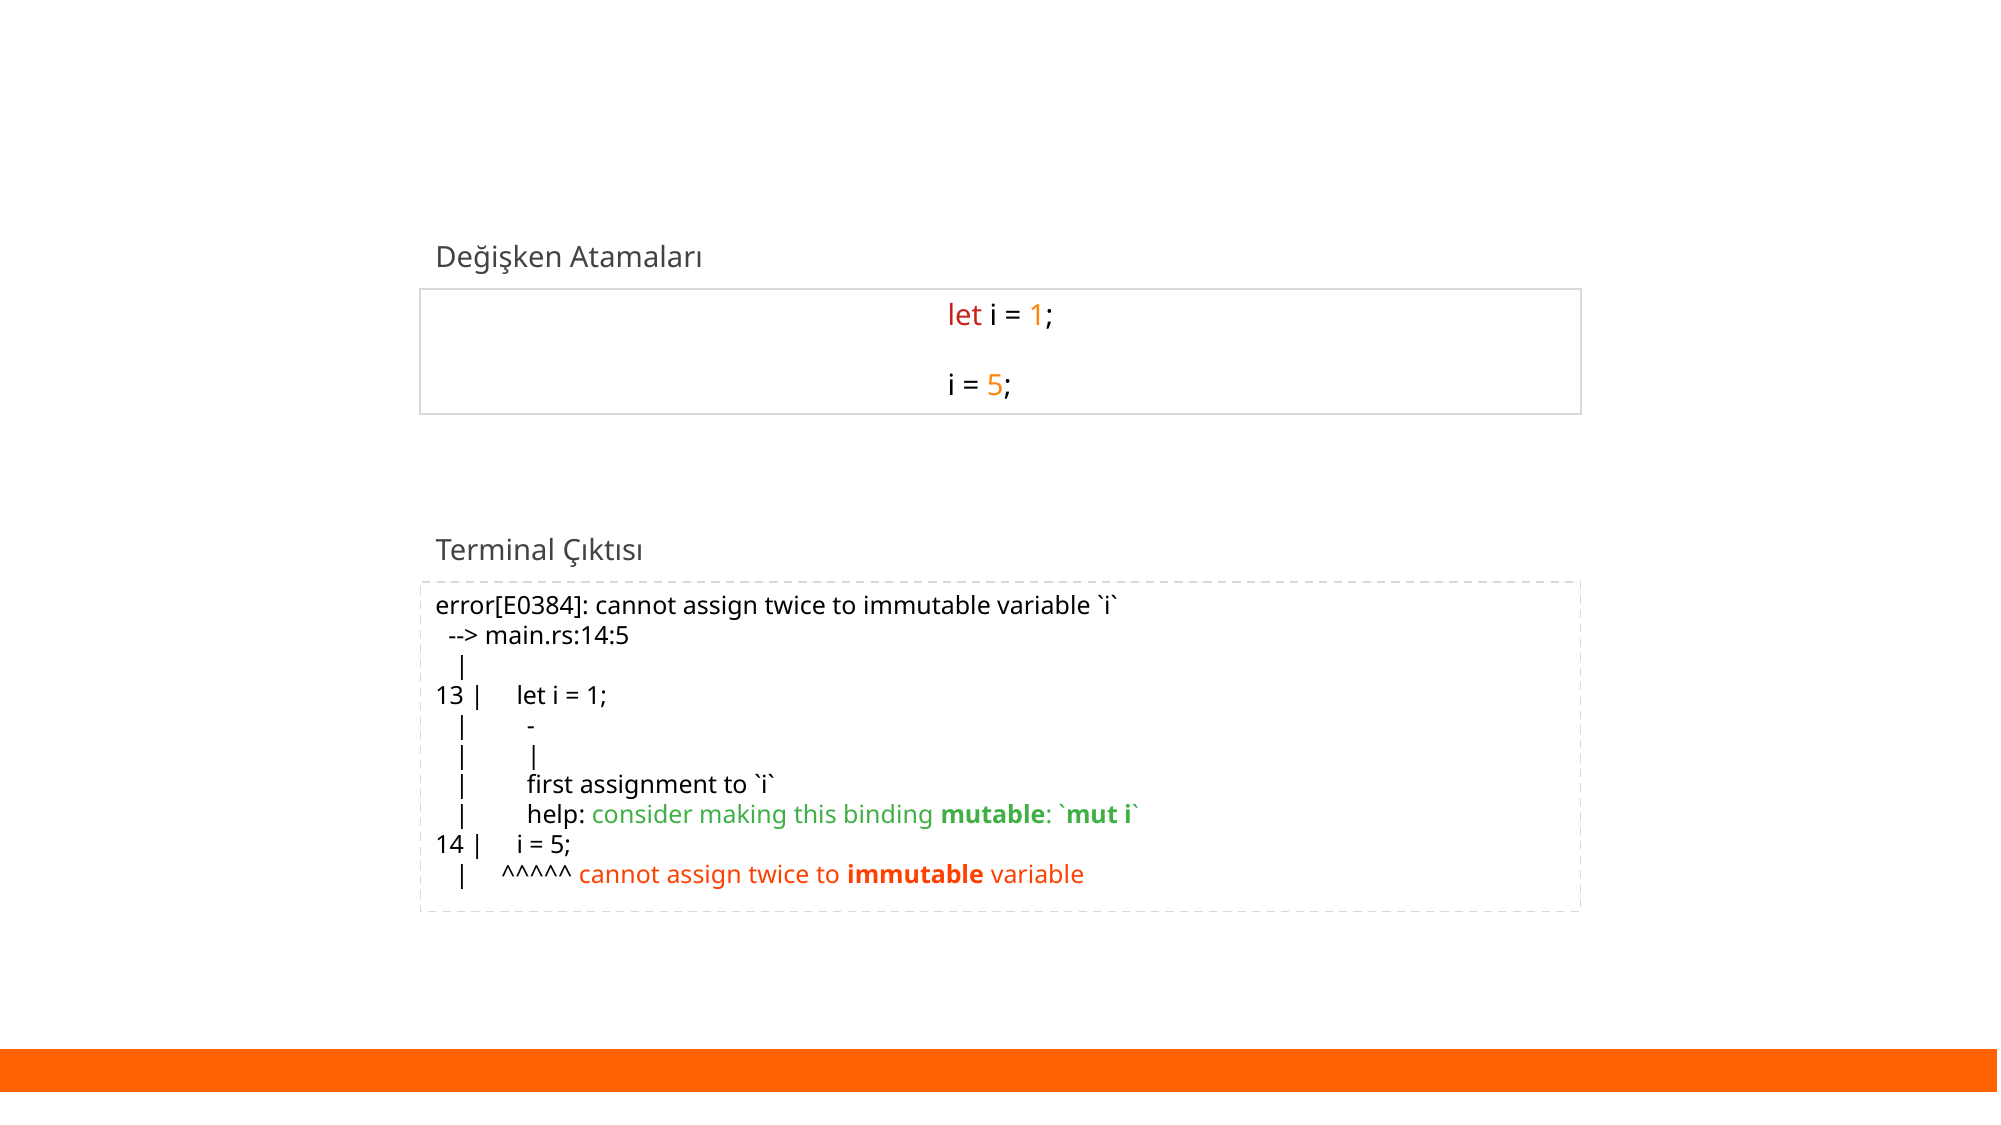

Değişken Atamaları
let i = 1;
i = 5;
Terminal Çıktısı
error[E0384]: cannot assign twice to immutable variable `i`
 --> main.rs:14:5
 |
13 | let i = 1;
 | -
 | |
 | first assignment to `i`
 | help: consider making this binding mutable: `mut i`
14 | i = 5;
 | ^^^^^ cannot assign twice to immutable variable